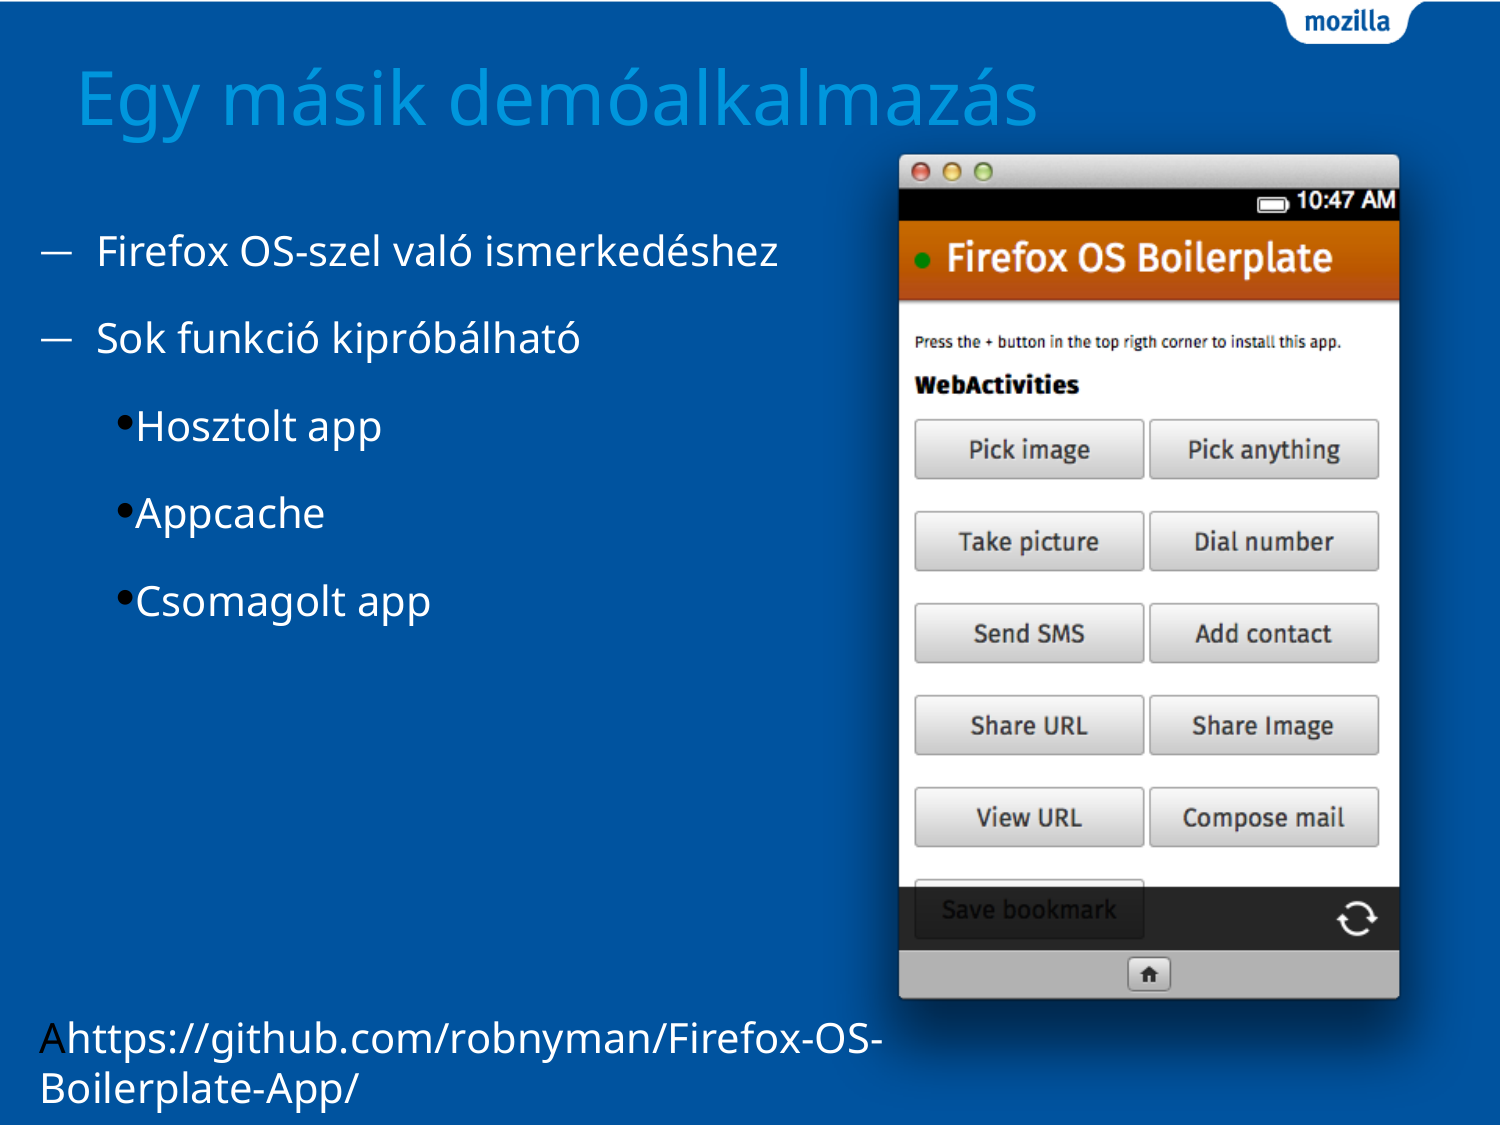

# Egy másik demóalkalmazás
Firefox OS-szel való ismerkedéshez
Sok funkció kipróbálható
Hosztolt app
Appcache
Csomagolt app
https://github.com/robnyman/Firefox-OS-Boilerplate-App/